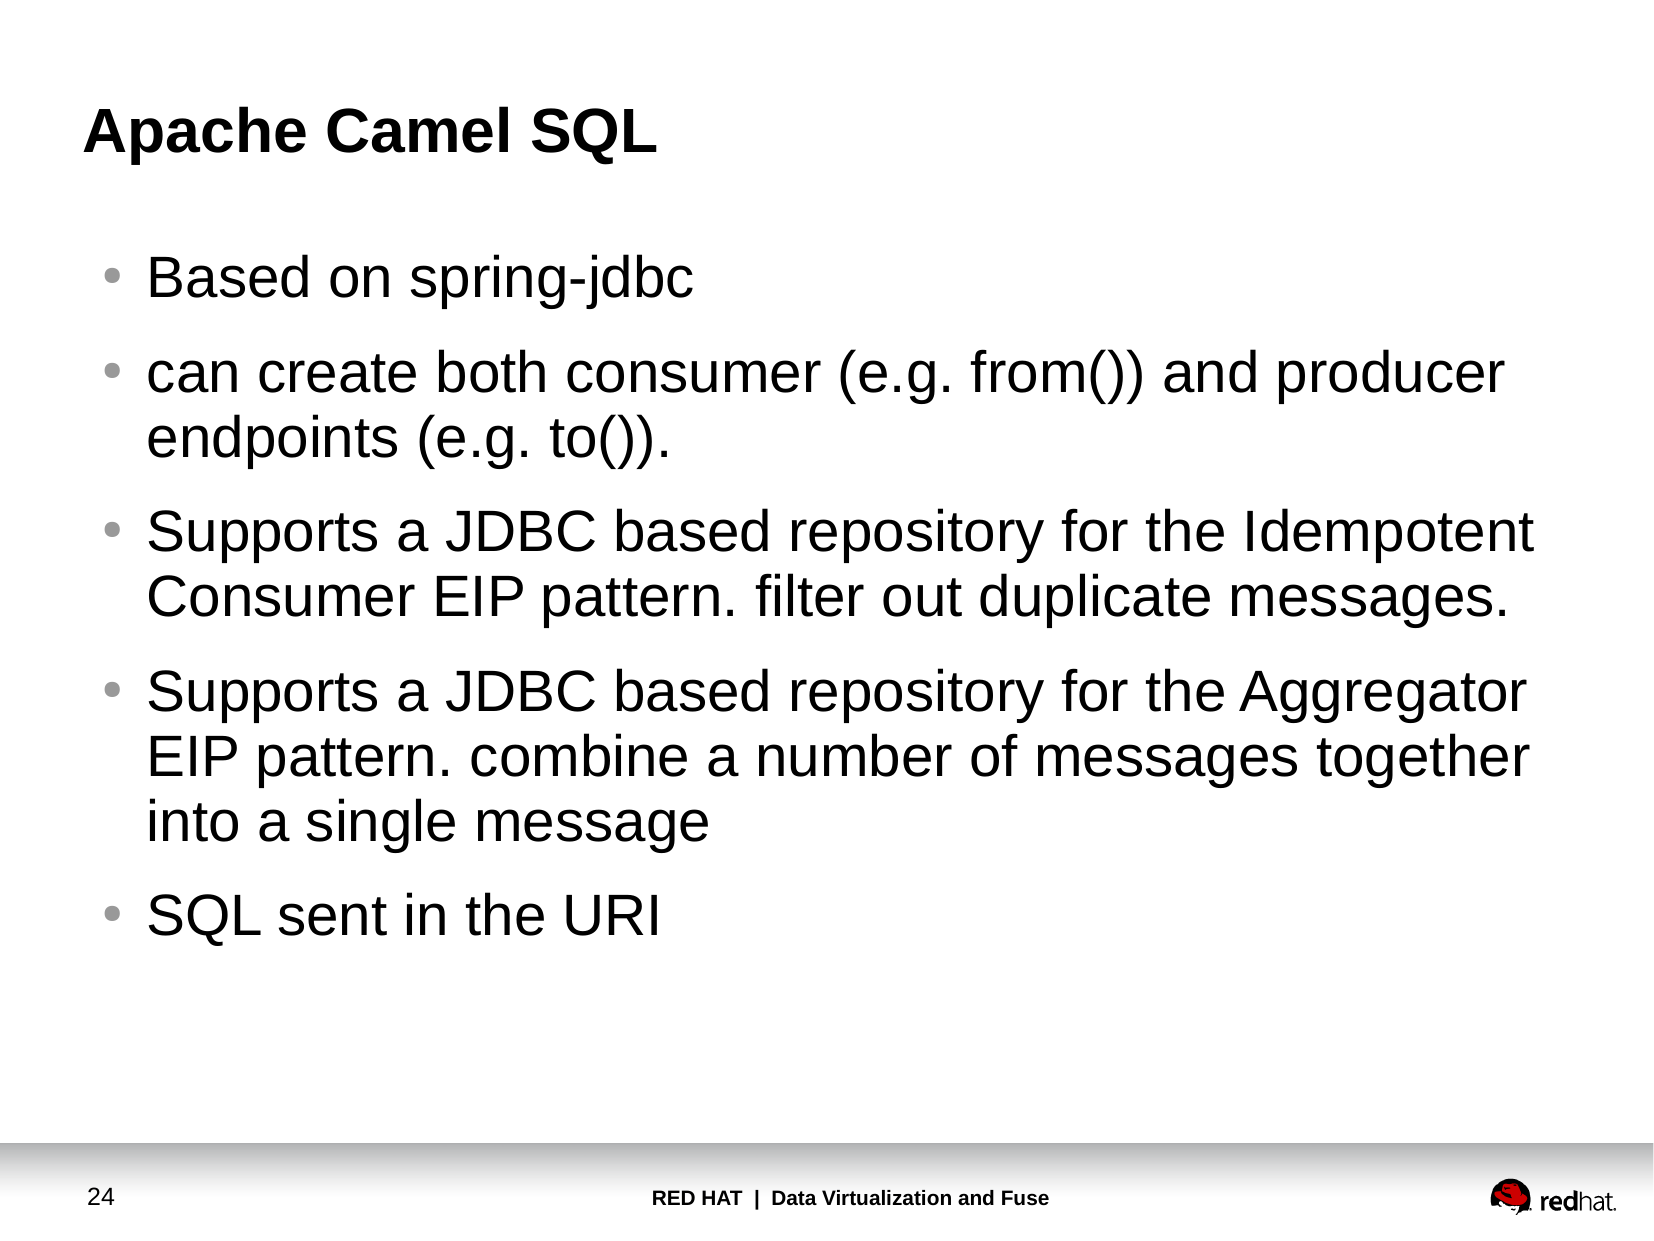

# Apache Camel SQL
Based on spring-jdbc
can create both consumer (e.g. from()) and producer endpoints (e.g. to()).
Supports a JDBC based repository for the Idempotent Consumer EIP pattern. filter out duplicate messages.
Supports a JDBC based repository for the Aggregator EIP pattern. combine a number of messages together into a single message
SQL sent in the URI